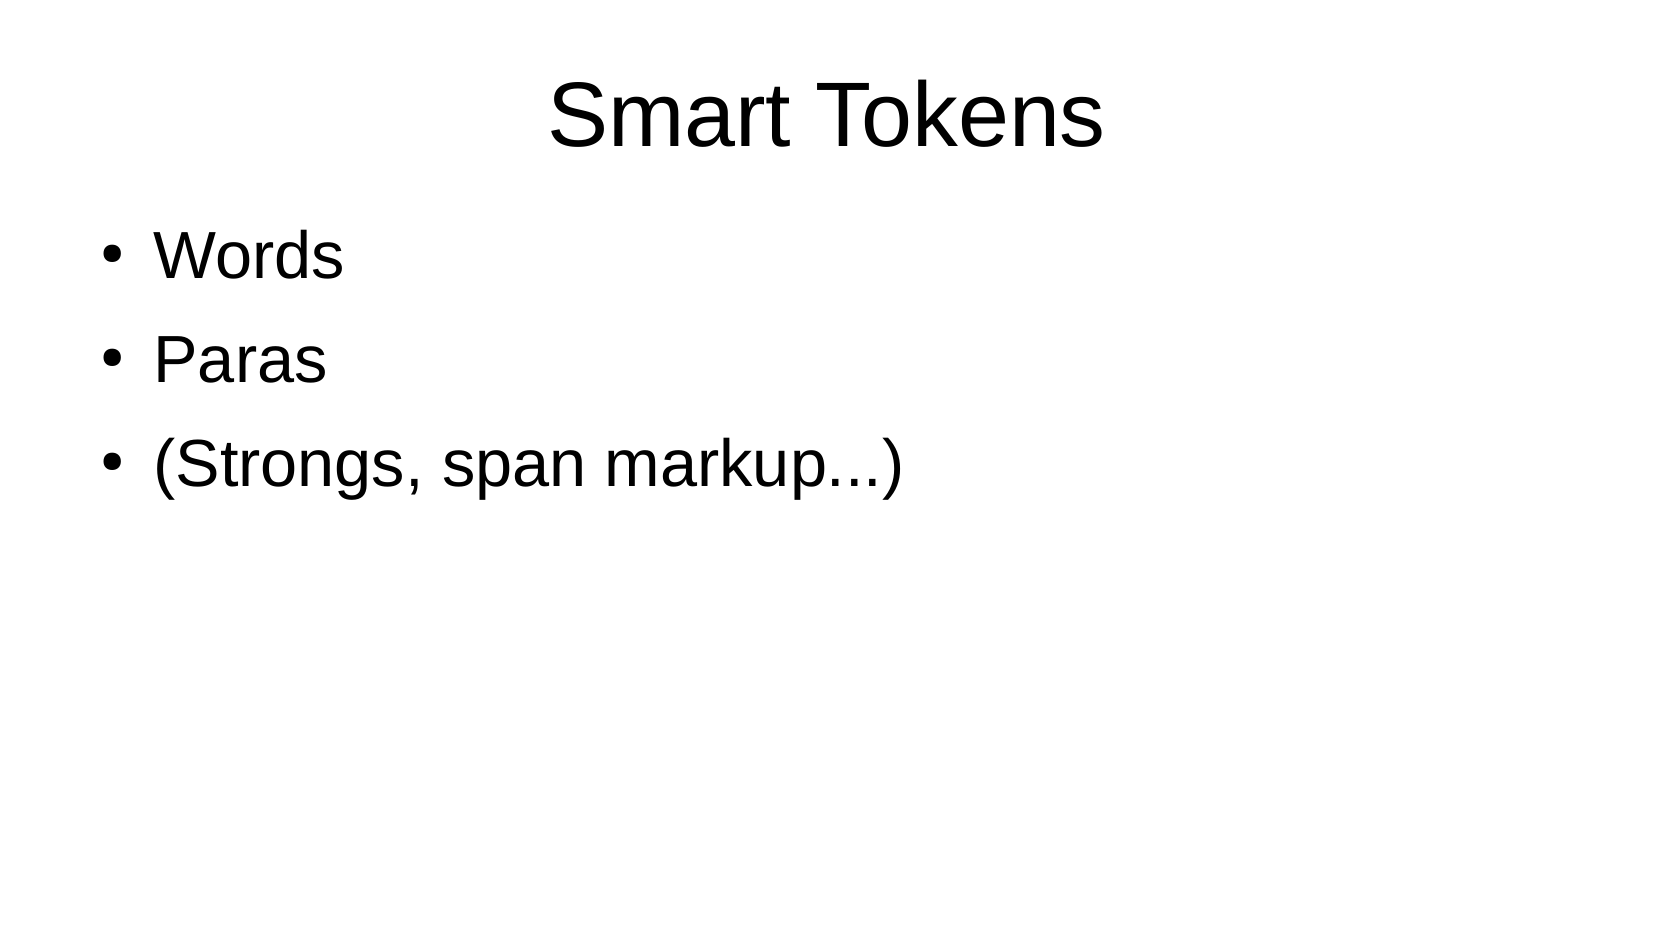

# Smart Tokens
Words
Paras
(Strongs, span markup...)